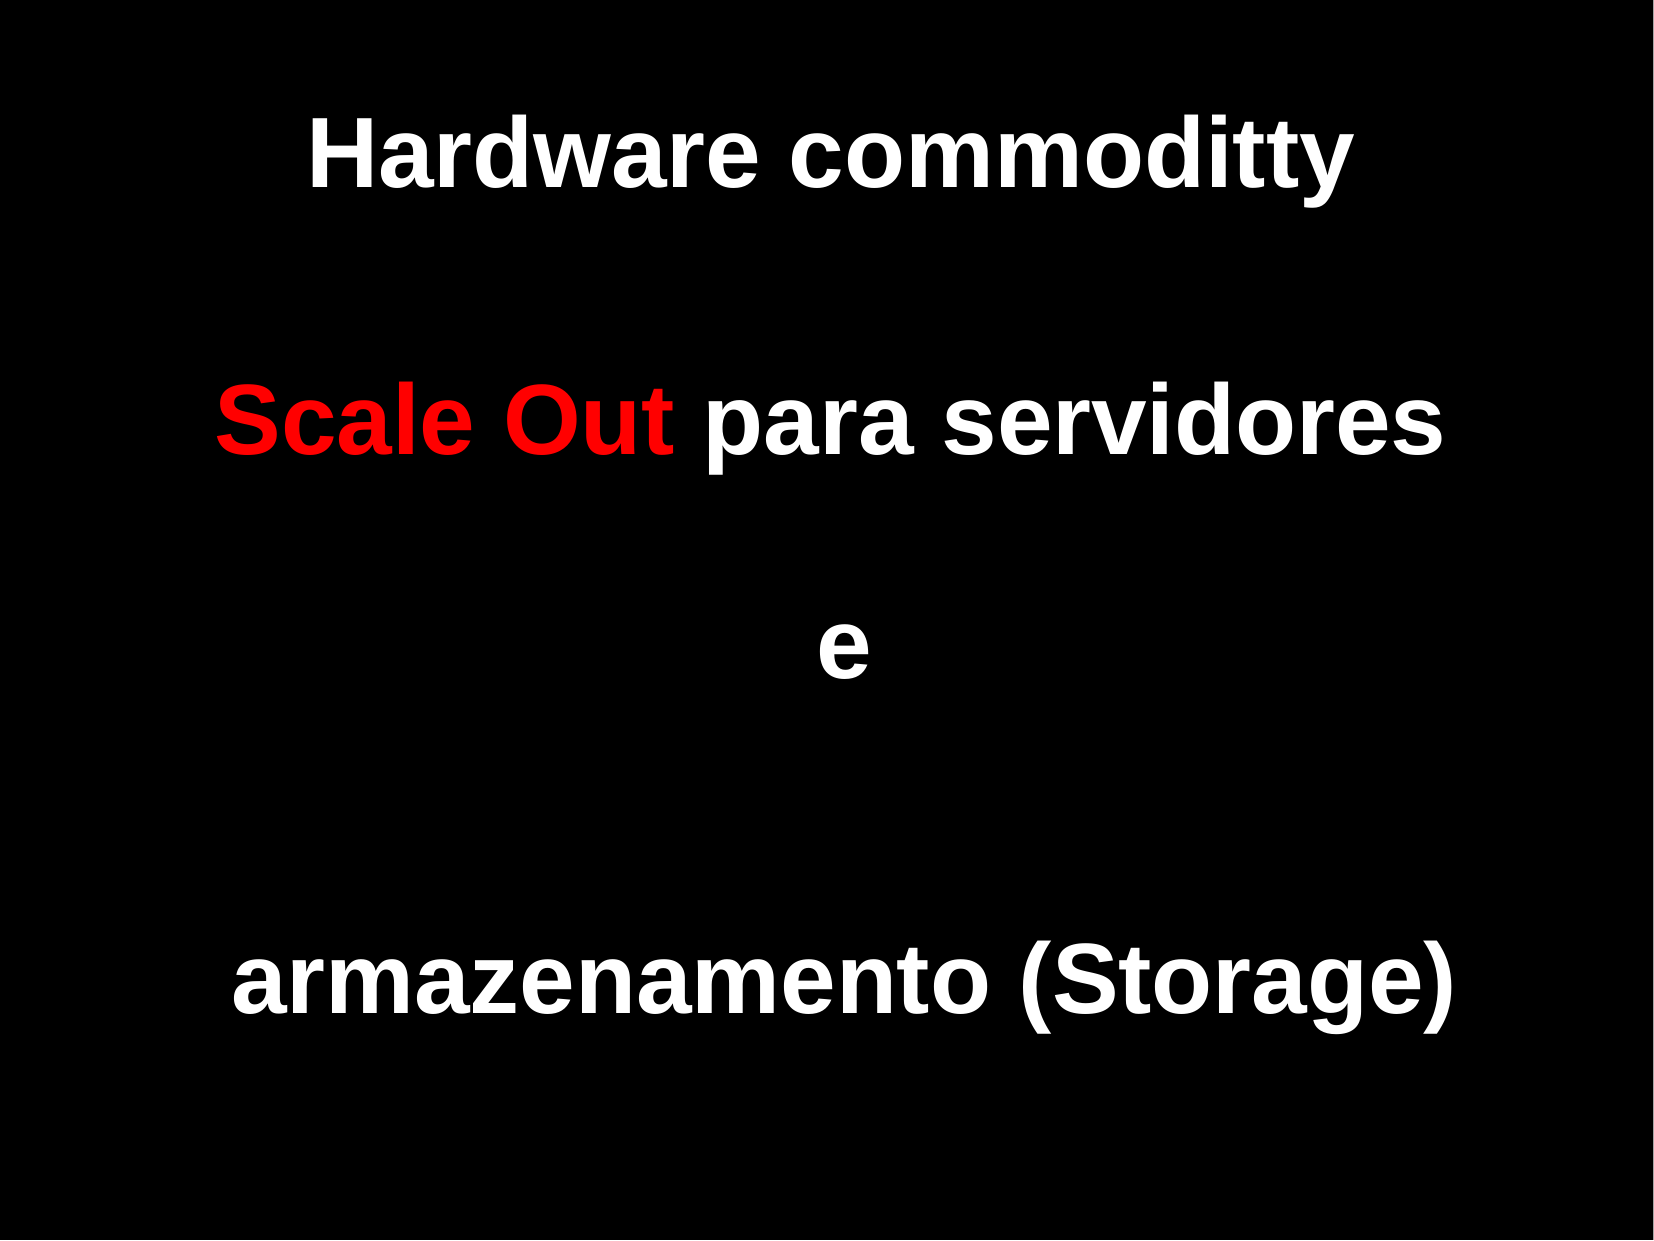

Hardware commoditty
# Scale Out para servidores
e
armazenamento (Storage)